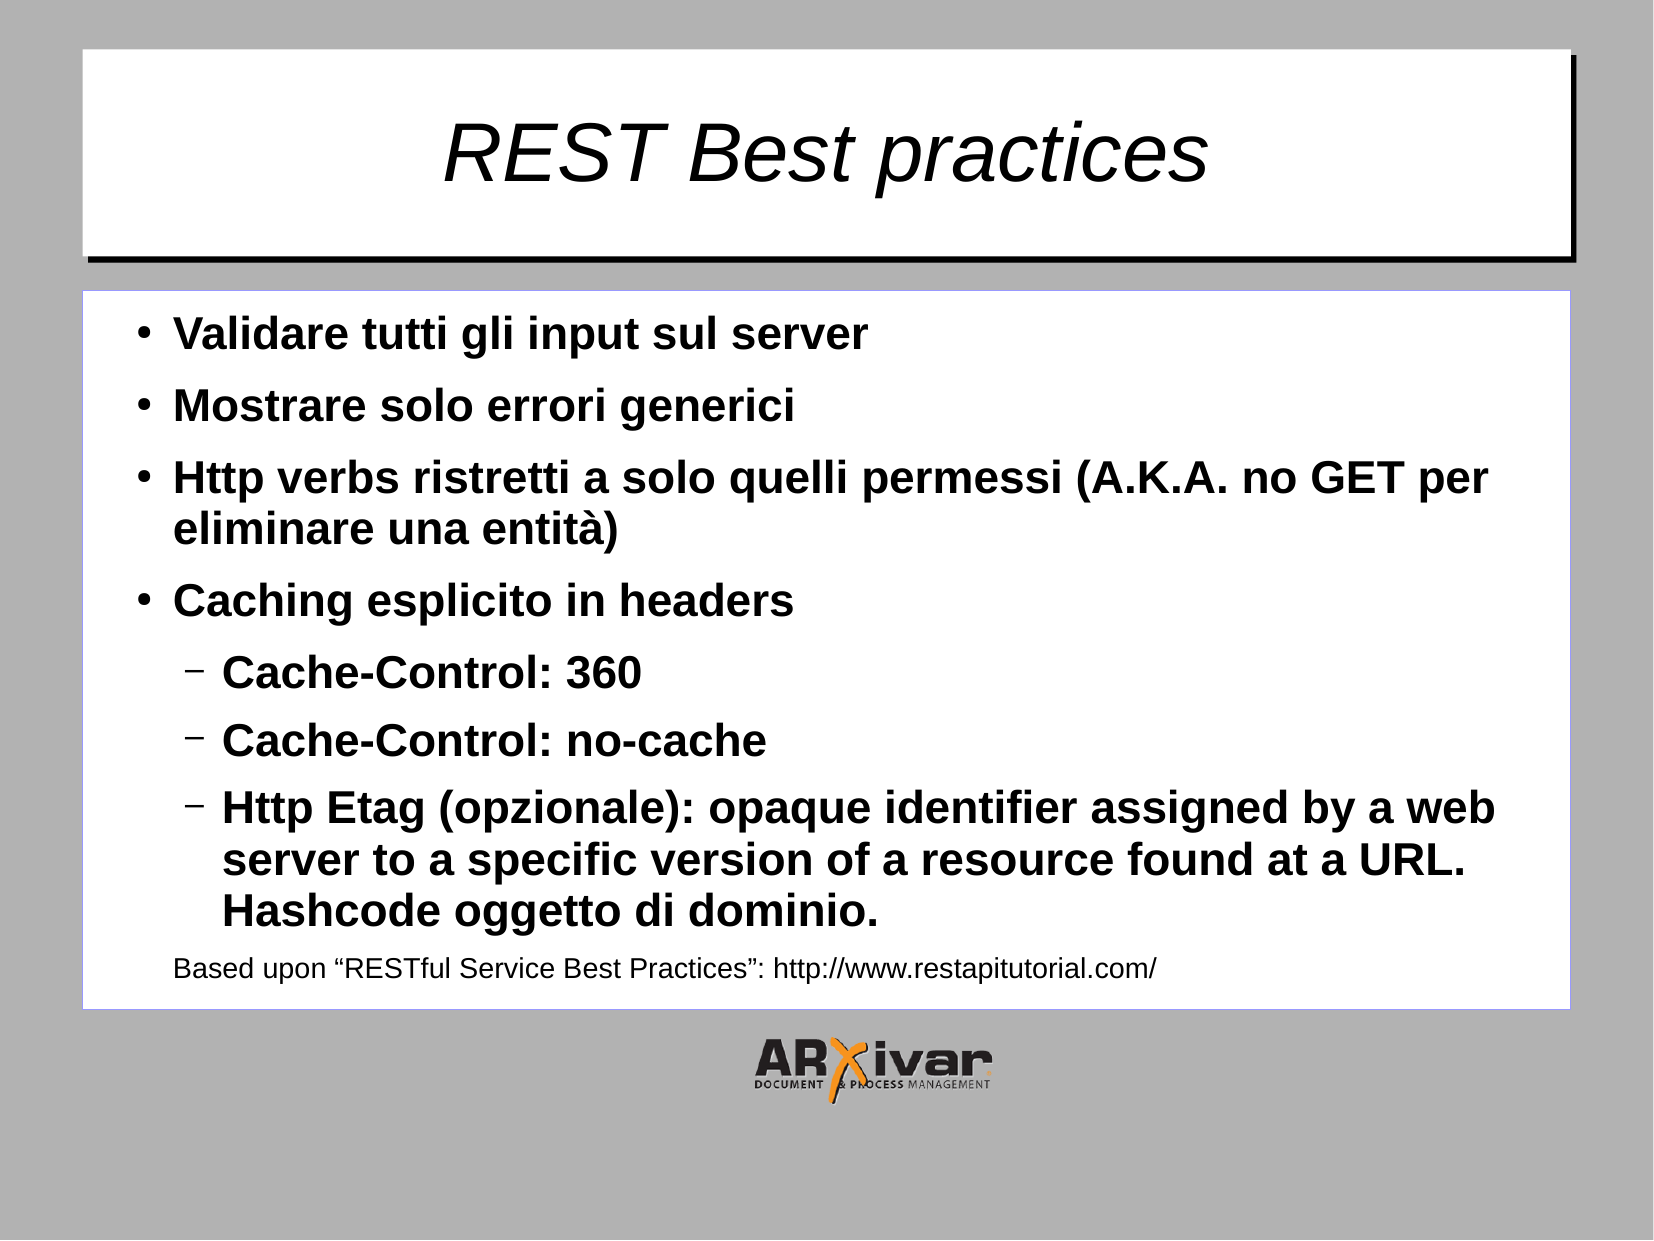

# REST Best practices
Validare tutti gli input sul server
Mostrare solo errori generici
Http verbs ristretti a solo quelli permessi (A.K.A. no GET per eliminare una entità)
Caching esplicito in headers
Cache-Control: 360
Cache-Control: no-cache
Http Etag (opzionale): opaque identifier assigned by a web server to a specific version of a resource found at a URL. Hashcode oggetto di dominio.
Based upon “RESTful Service Best Practices”: http://www.restapitutorial.com/